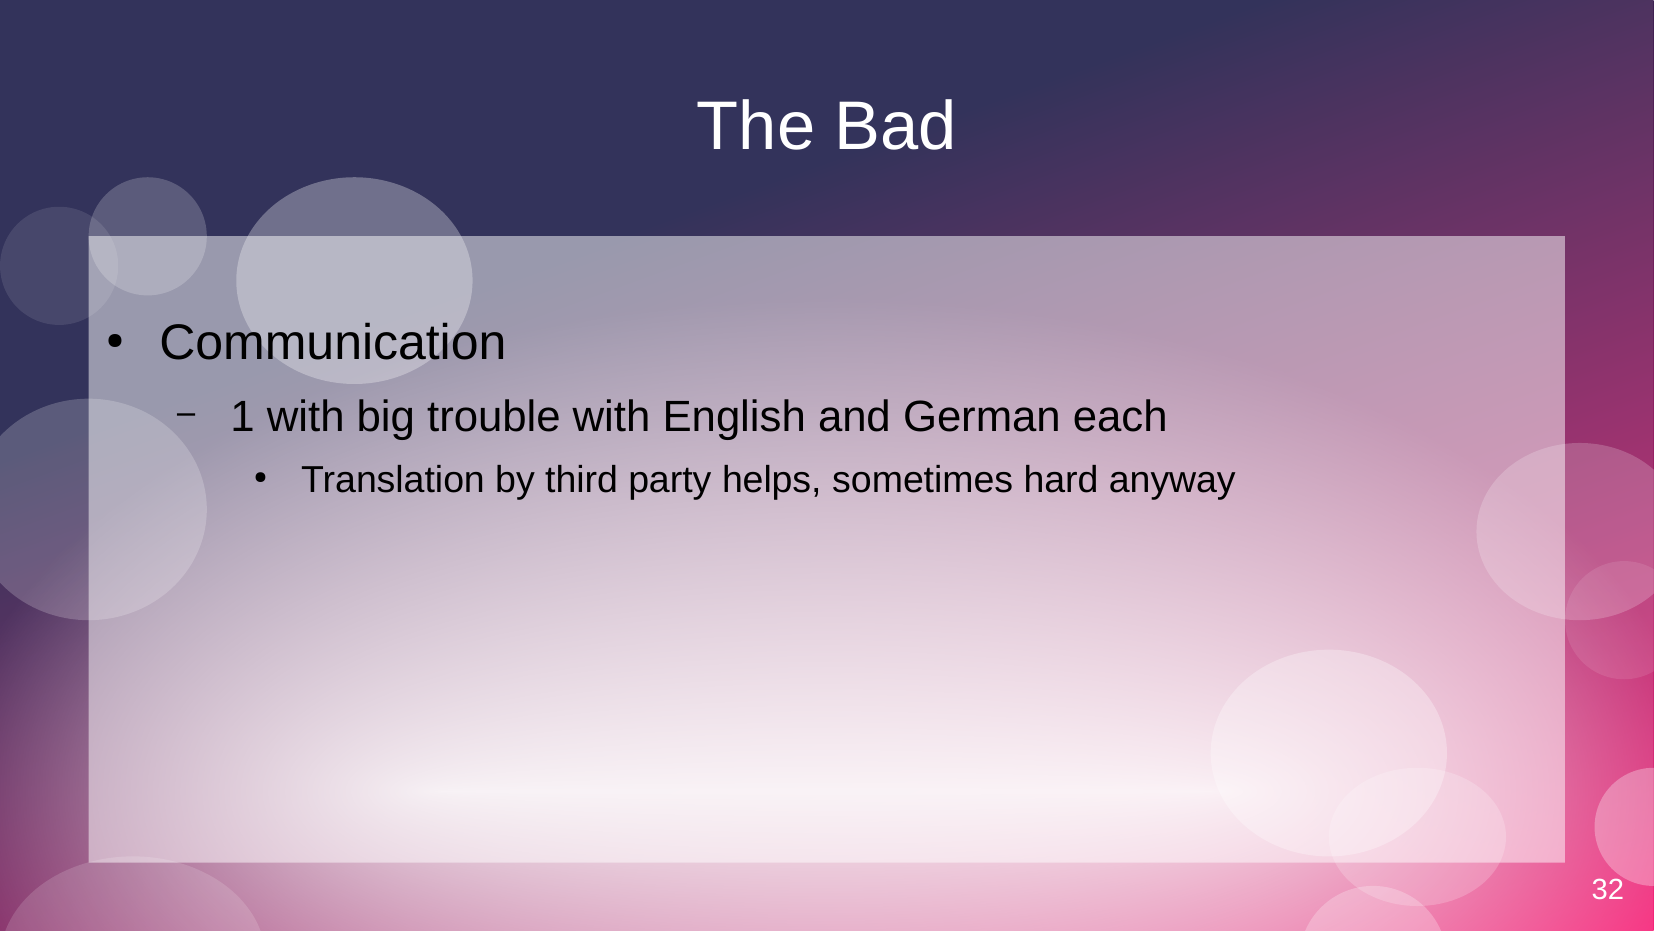

# The Bad
Communication
1 with big trouble with English and German each
Translation by third party helps, sometimes hard anyway